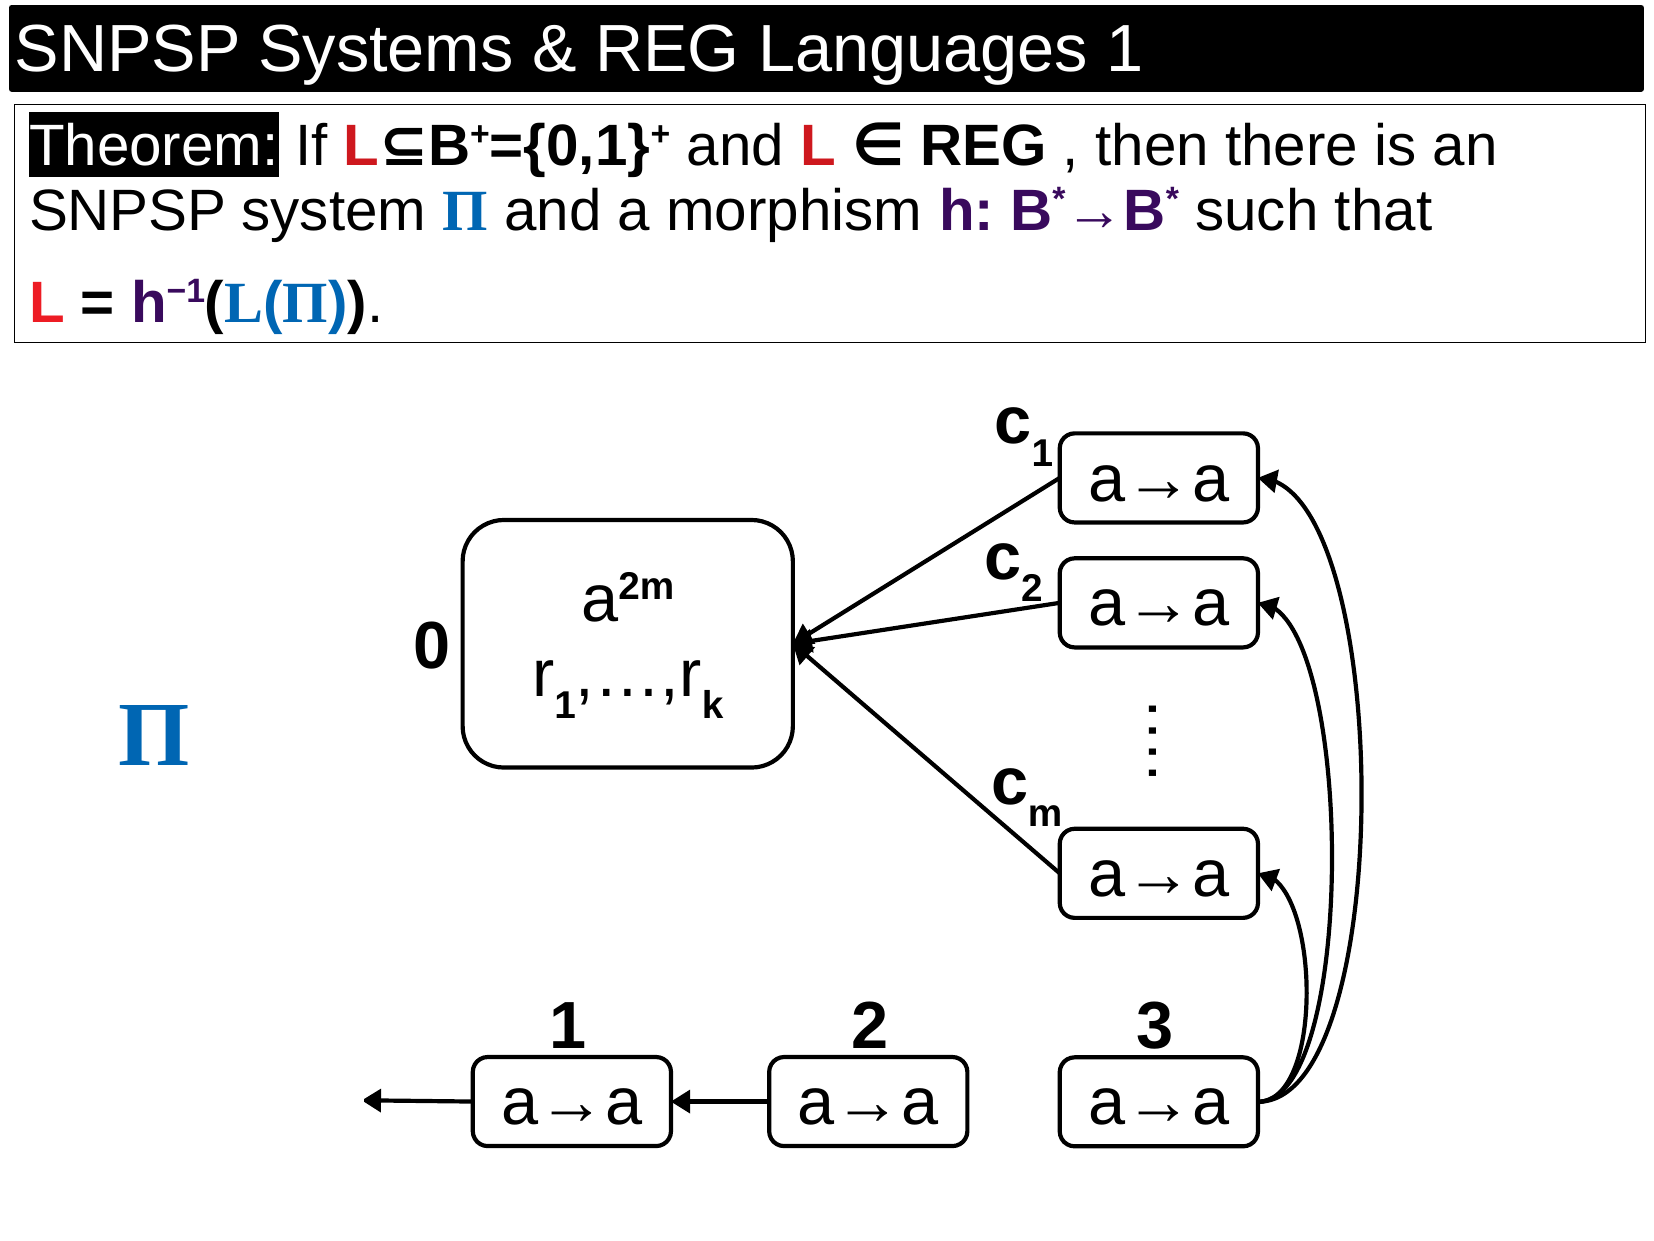

# SNPSP Systems & REG Languages 1
Theorem: If L⊆B+={0,1}+ and L ∈ REG , then there is an SNPSP system Π and a morphism h: B*→B* such that
L = h−1(L(Π)).
c1
a→a
c2
a2m
r1,…,rk
a→a
0
Π
….
cm
a→a
1
2
3
a→a
a→a
a→a